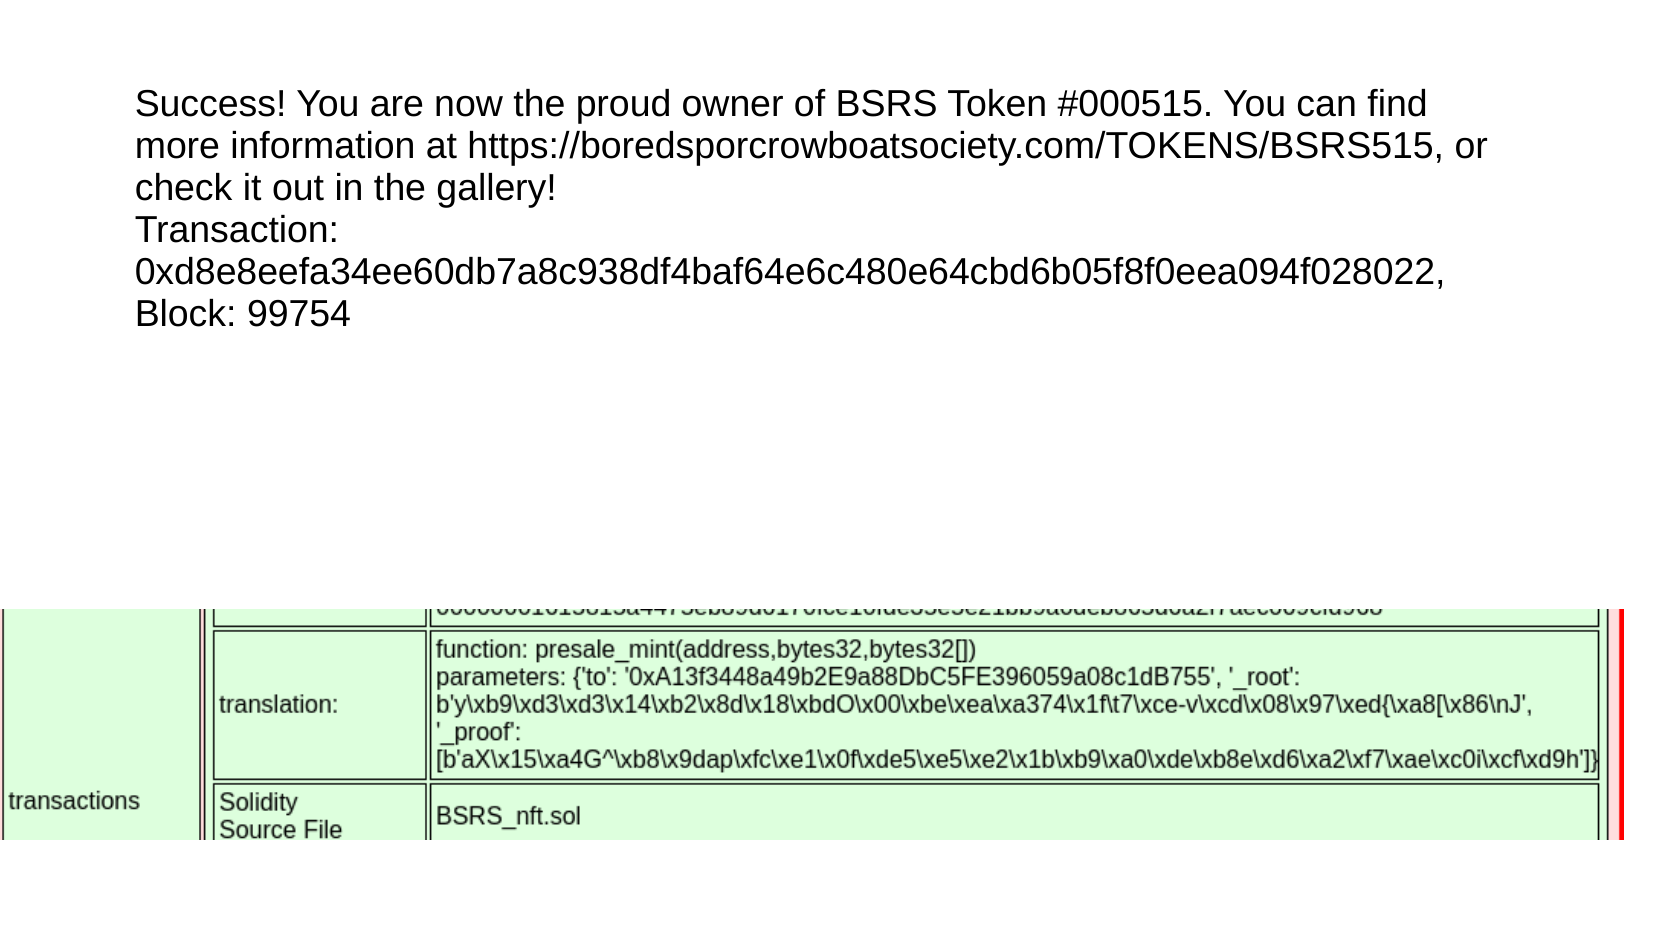

Success! You are now the proud owner of BSRS Token #000515. You can find more information at https://boredsporcrowboatsociety.com/TOKENS/BSRS515, or check it out in the gallery!
Transaction: 0xd8e8eefa34ee60db7a8c938df4baf64e6c480e64cbd6b05f8f0eea094f028022, Block: 99754